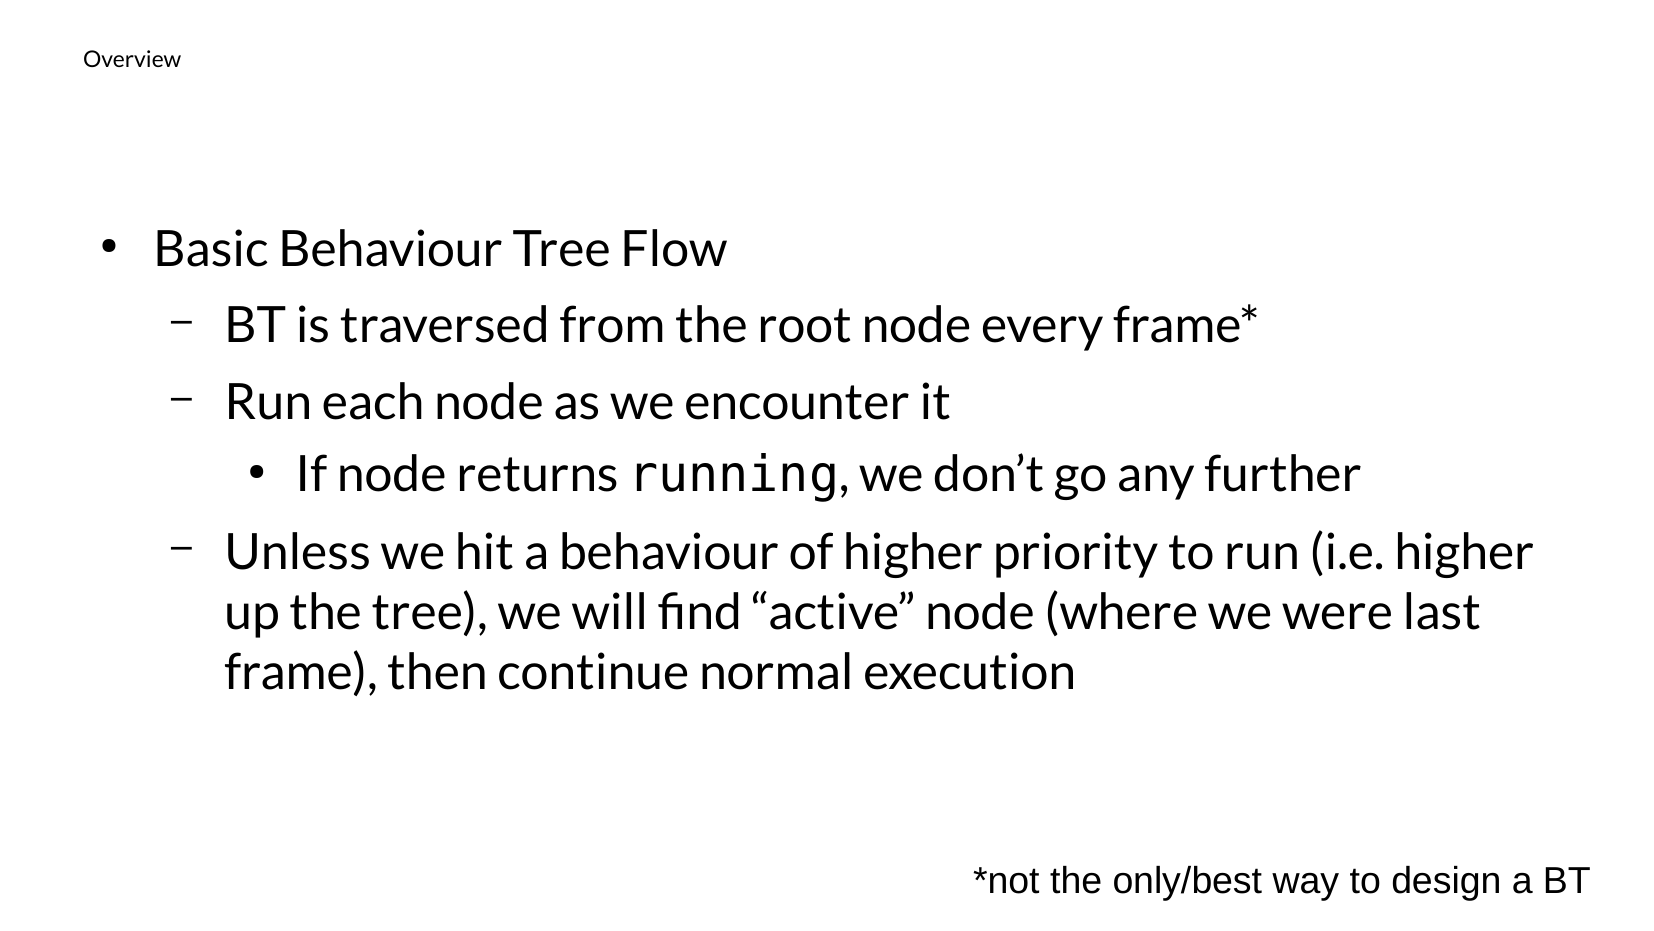

# Overview
Basic Behaviour Tree Flow
BT is traversed from the root node every frame*
Run each node as we encounter it
If node returns running, we don’t go any further
Unless we hit a behaviour of higher priority to run (i.e. higher up the tree), we will find “active” node (where we were last frame), then continue normal execution
*not the only/best way to design a BT